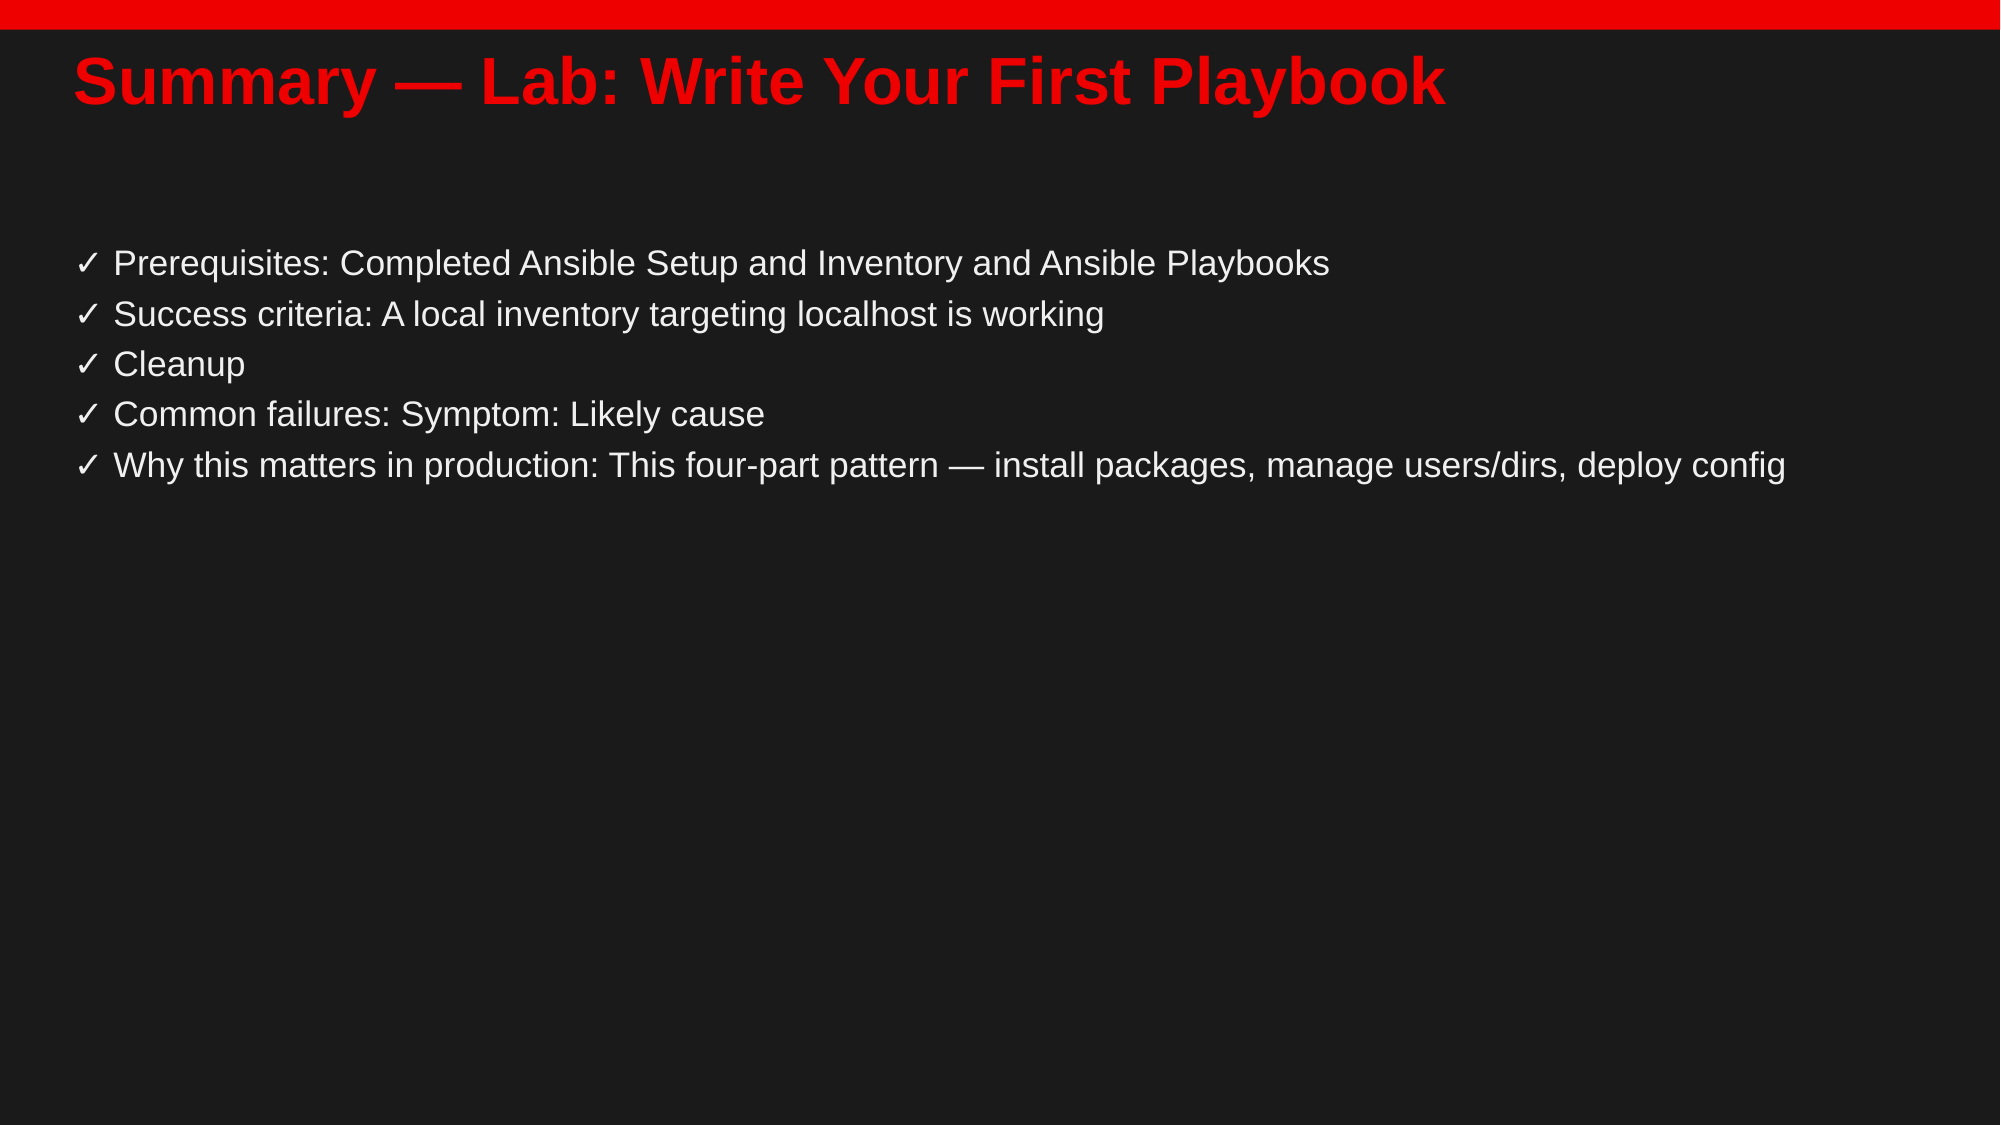

Summary — Lab: Write Your First Playbook
✓ Prerequisites: Completed Ansible Setup and Inventory and Ansible Playbooks
✓ Success criteria: A local inventory targeting localhost is working
✓ Cleanup
✓ Common failures: Symptom: Likely cause
✓ Why this matters in production: This four-part pattern — install packages, manage users/dirs, deploy config